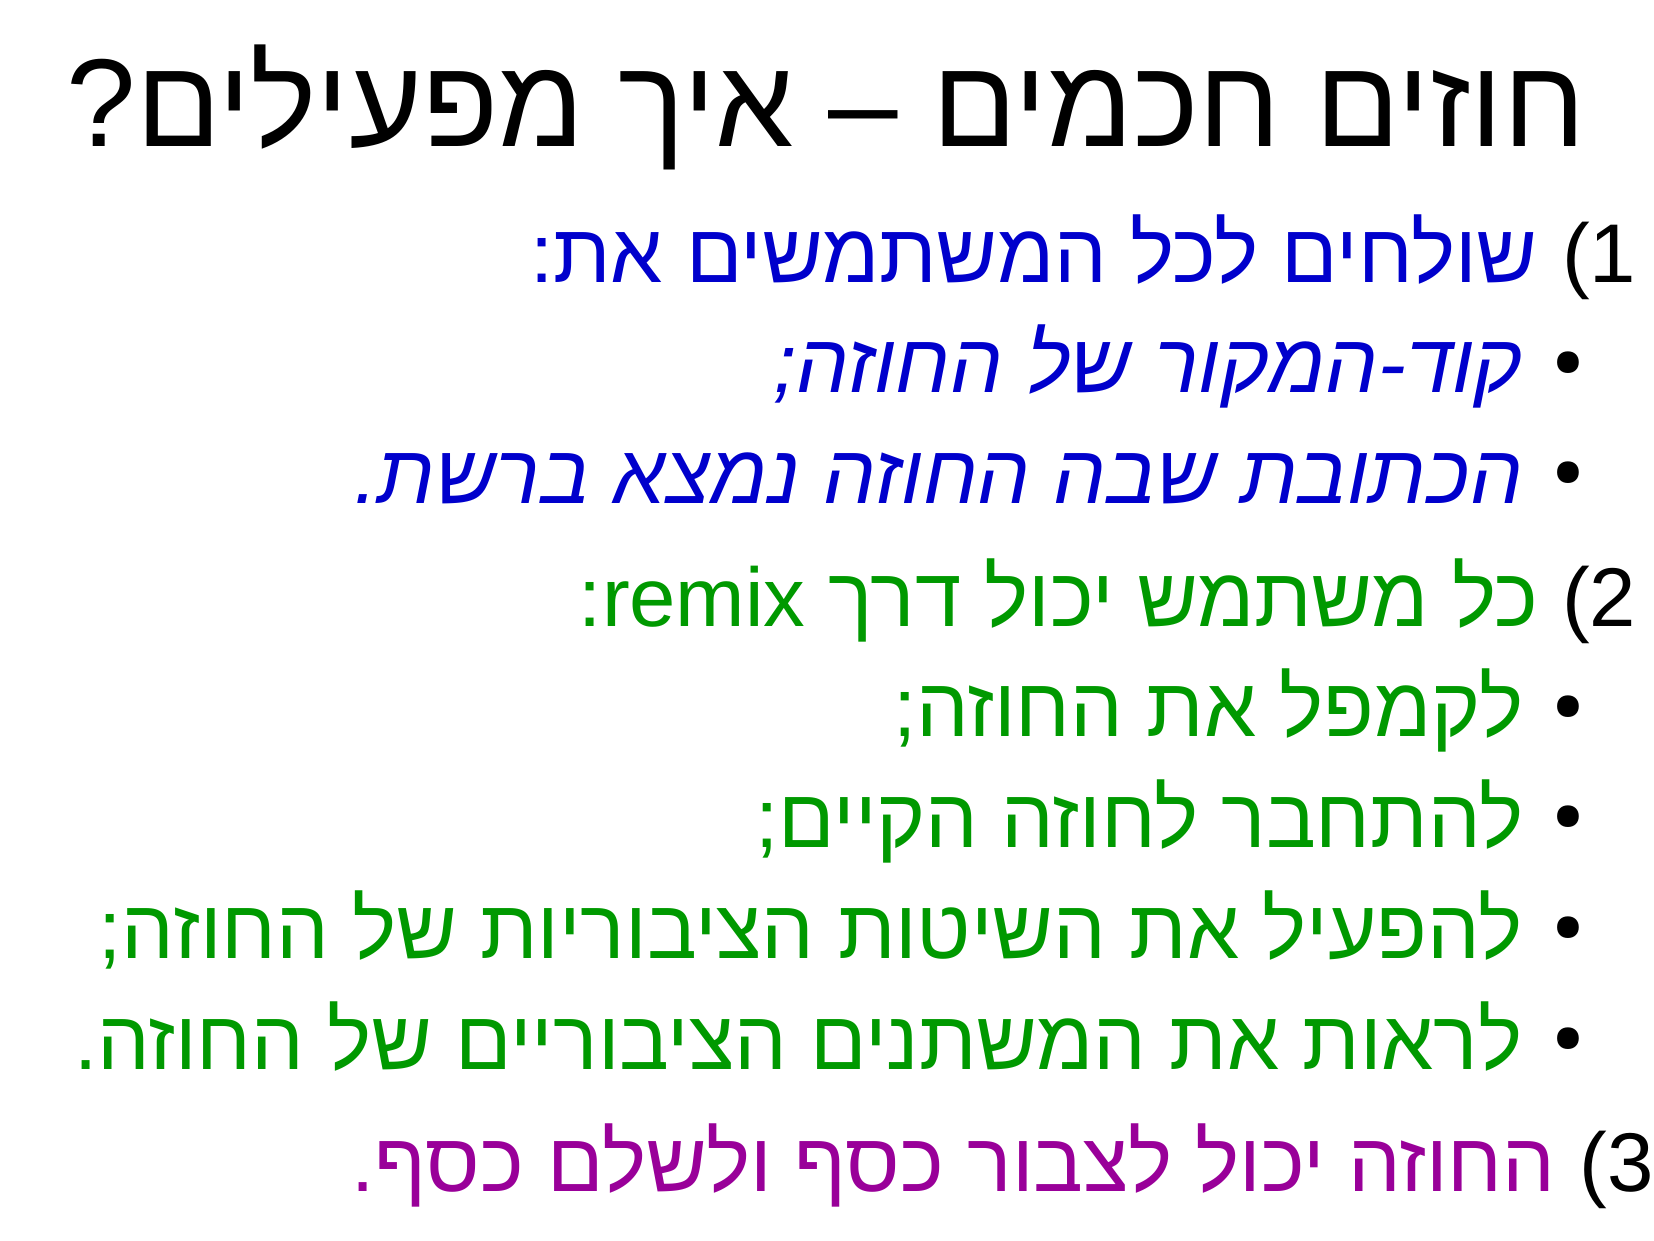

# חוזים חכמים – איך מפעילים?
 שולחים לכל המשתמשים את:
 קוד-המקור של החוזה;
 הכתובת שבה החוזה נמצא ברשת.
 כל משתמש יכול דרך remix:
 לקמפל את החוזה;
 להתחבר לחוזה הקיים;
 להפעיל את השיטות הציבוריות של החוזה;
 לראות את המשתנים הציבוריים של החוזה.
 החוזה יכול לצבור כסף ולשלם כסף.